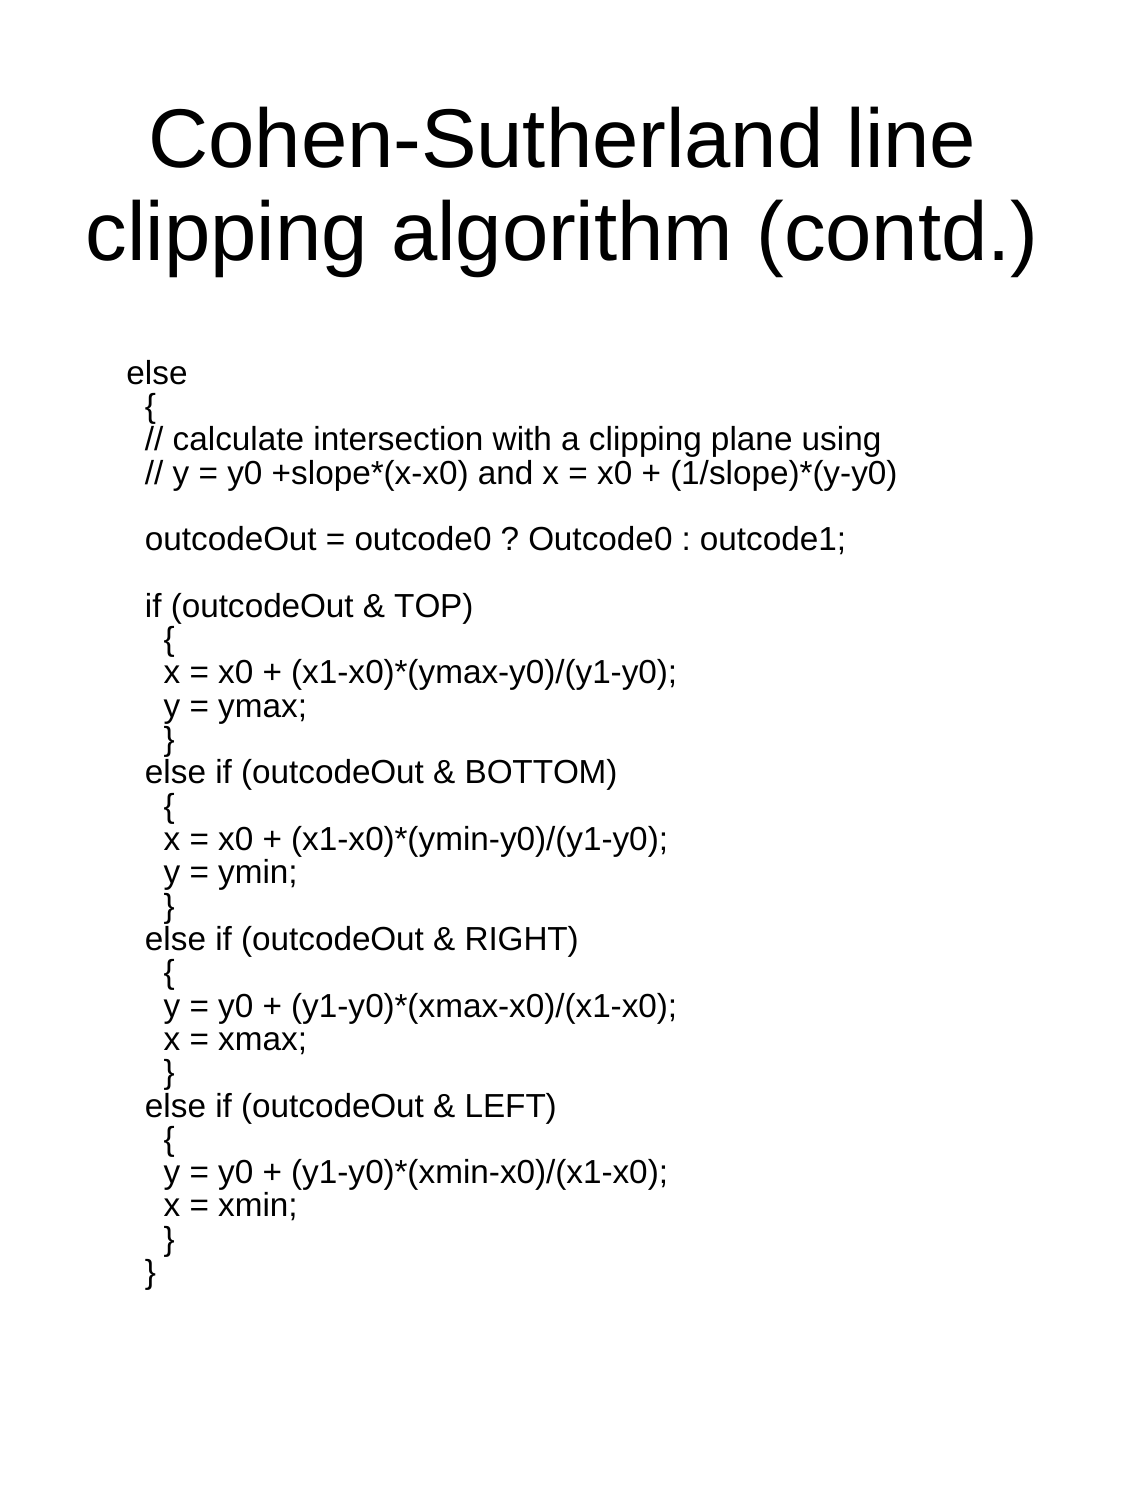

# Cohen-Sutherland line clipping algorithm (contd.)
 else
 {
 // calculate intersection with a clipping plane using
 // y = y0 +slope*(x-x0) and x = x0 + (1/slope)*(y-y0)
 outcodeOut = outcode0 ? Outcode0 : outcode1;
 if (outcodeOut & TOP)
 {
 x = x0 + (x1-x0)*(ymax-y0)/(y1-y0);
 y = ymax;
 }
 else if (outcodeOut & BOTTOM)
 {
 x = x0 + (x1-x0)*(ymin-y0)/(y1-y0);
 y = ymin;
 }
 else if (outcodeOut & RIGHT)
 {
 y = y0 + (y1-y0)*(xmax-x0)/(x1-x0);
 x = xmax;
 }
 else if (outcodeOut & LEFT)
 {
 y = y0 + (y1-y0)*(xmin-x0)/(x1-x0);
 x = xmin;
 }
 }